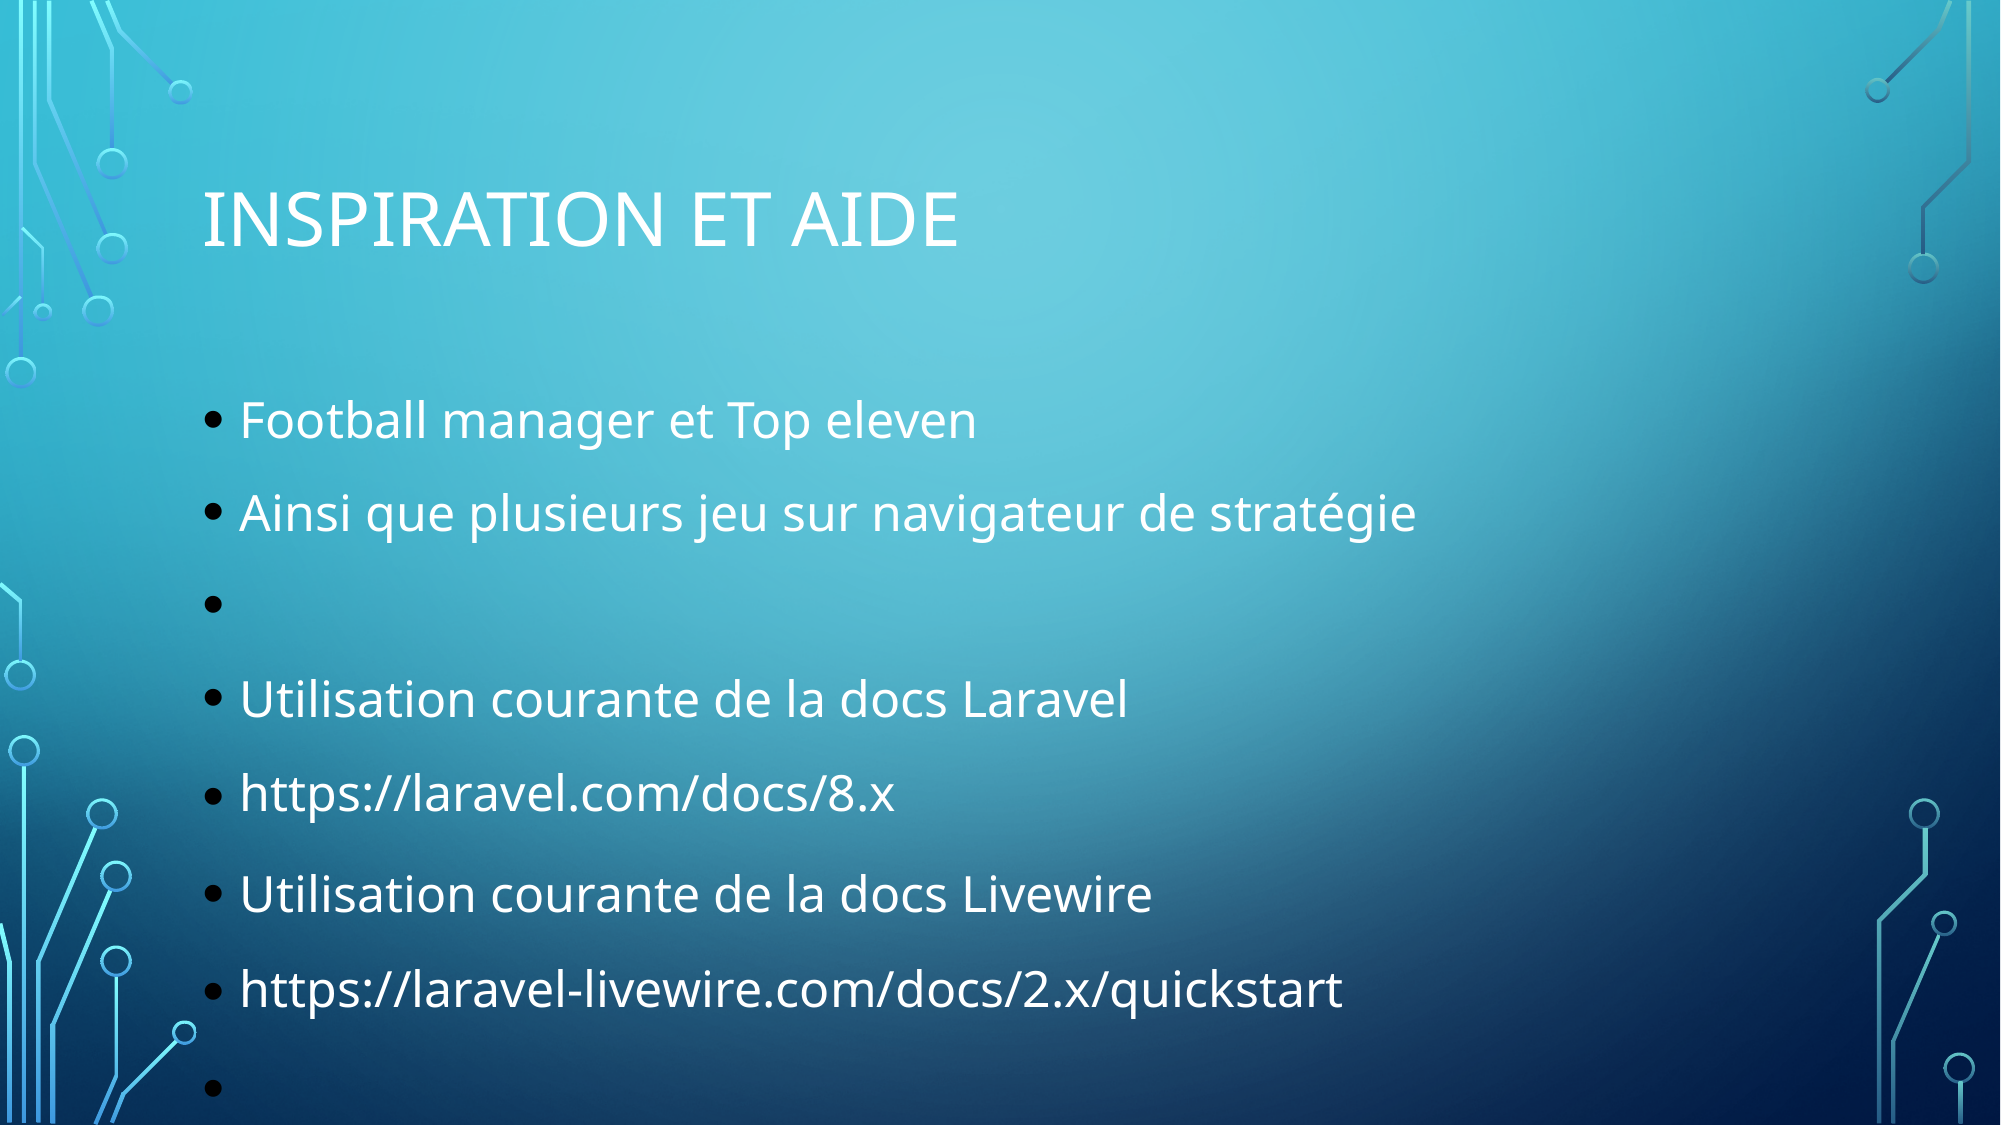

# Inspiration et aide
Football manager et Top eleven
Ainsi que plusieurs jeu sur navigateur de stratégie
Utilisation courante de la docs Laravel
https://laravel.com/docs/8.x
Utilisation courante de la docs Livewire
https://laravel-livewire.com/docs/2.x/quickstart